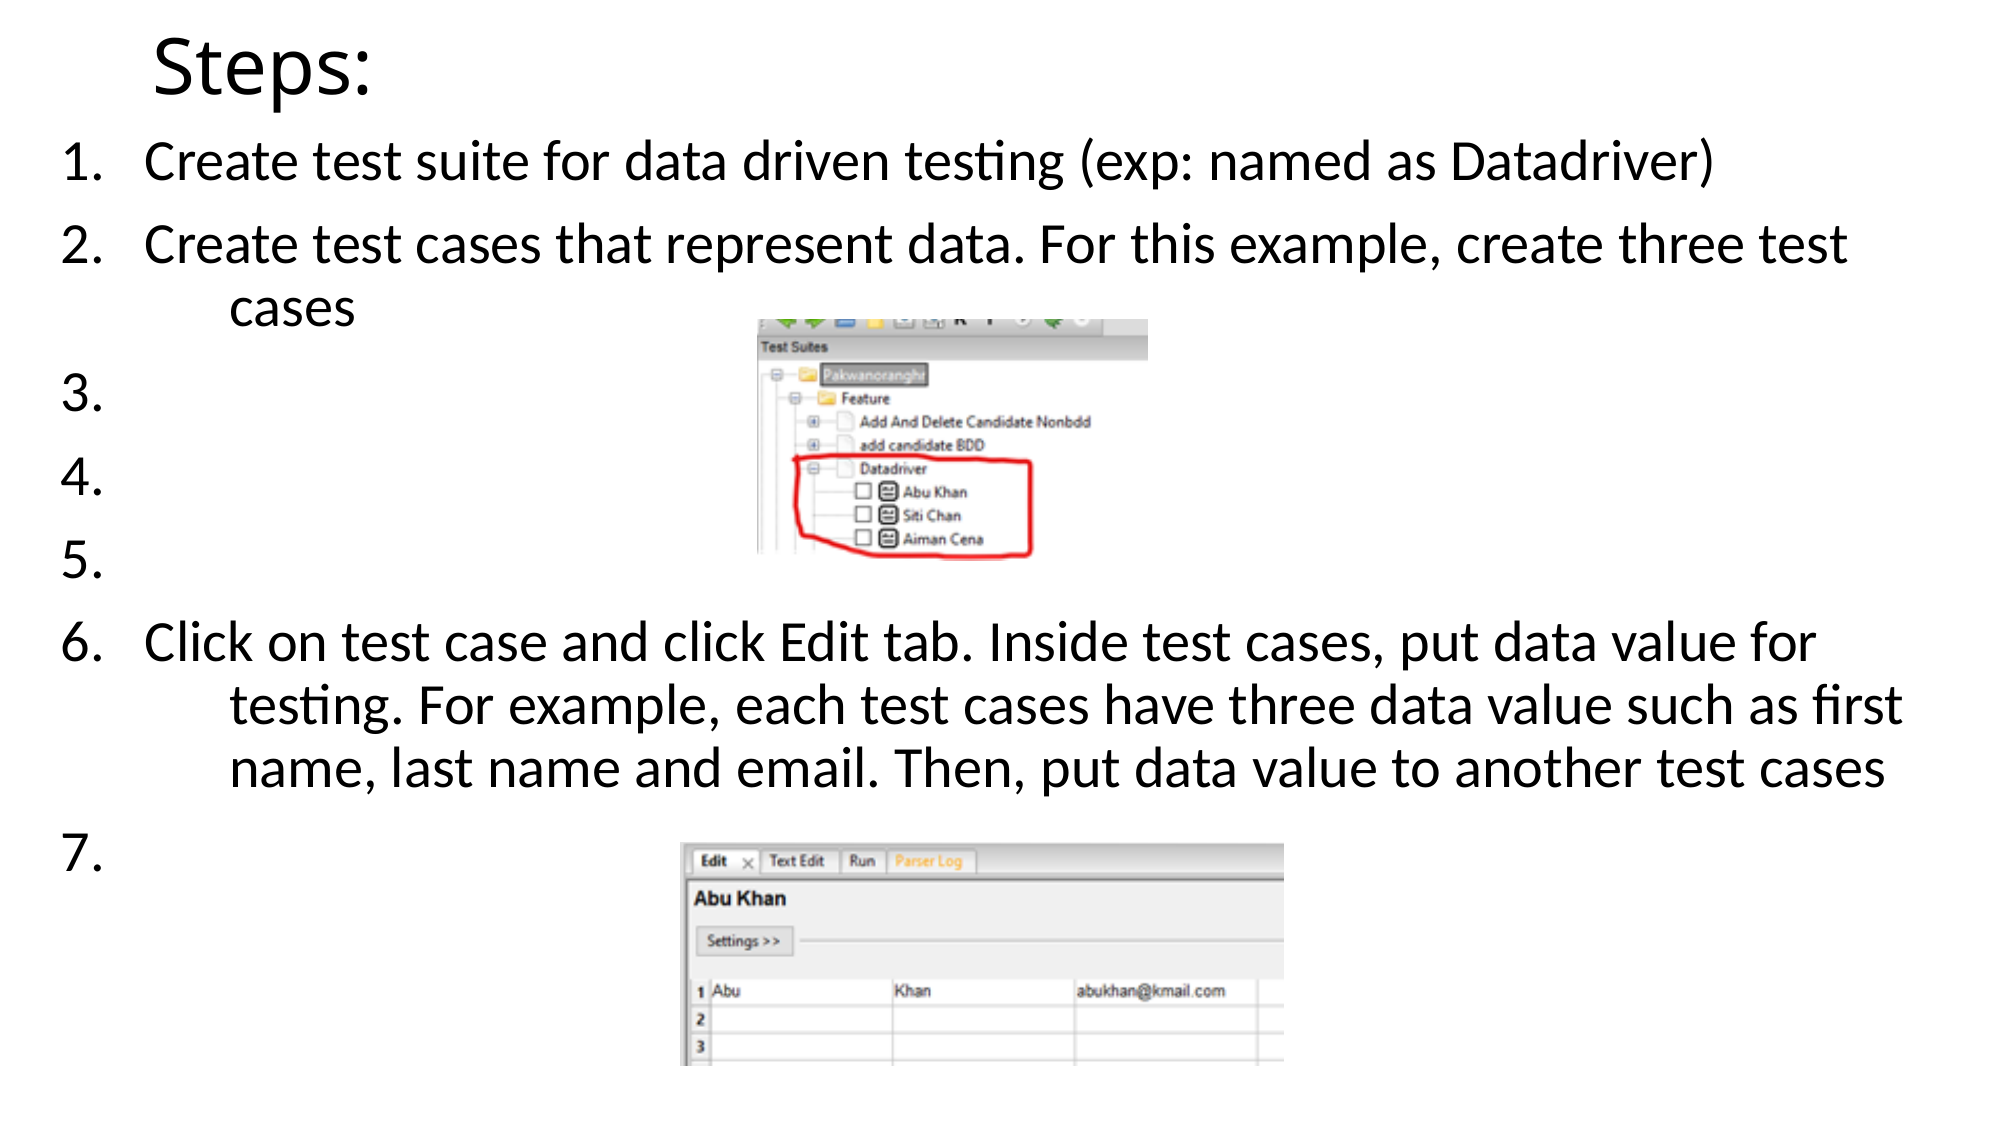

# Steps:
Create test suite for data driven testing (exp: named as Datadriver)
Create test cases that represent data. For this example, create three test cases
Click on test case and click Edit tab. Inside test cases, put data value for testing. For example, each test cases have three data value such as first name, last name and email. Then, put data value to another test cases